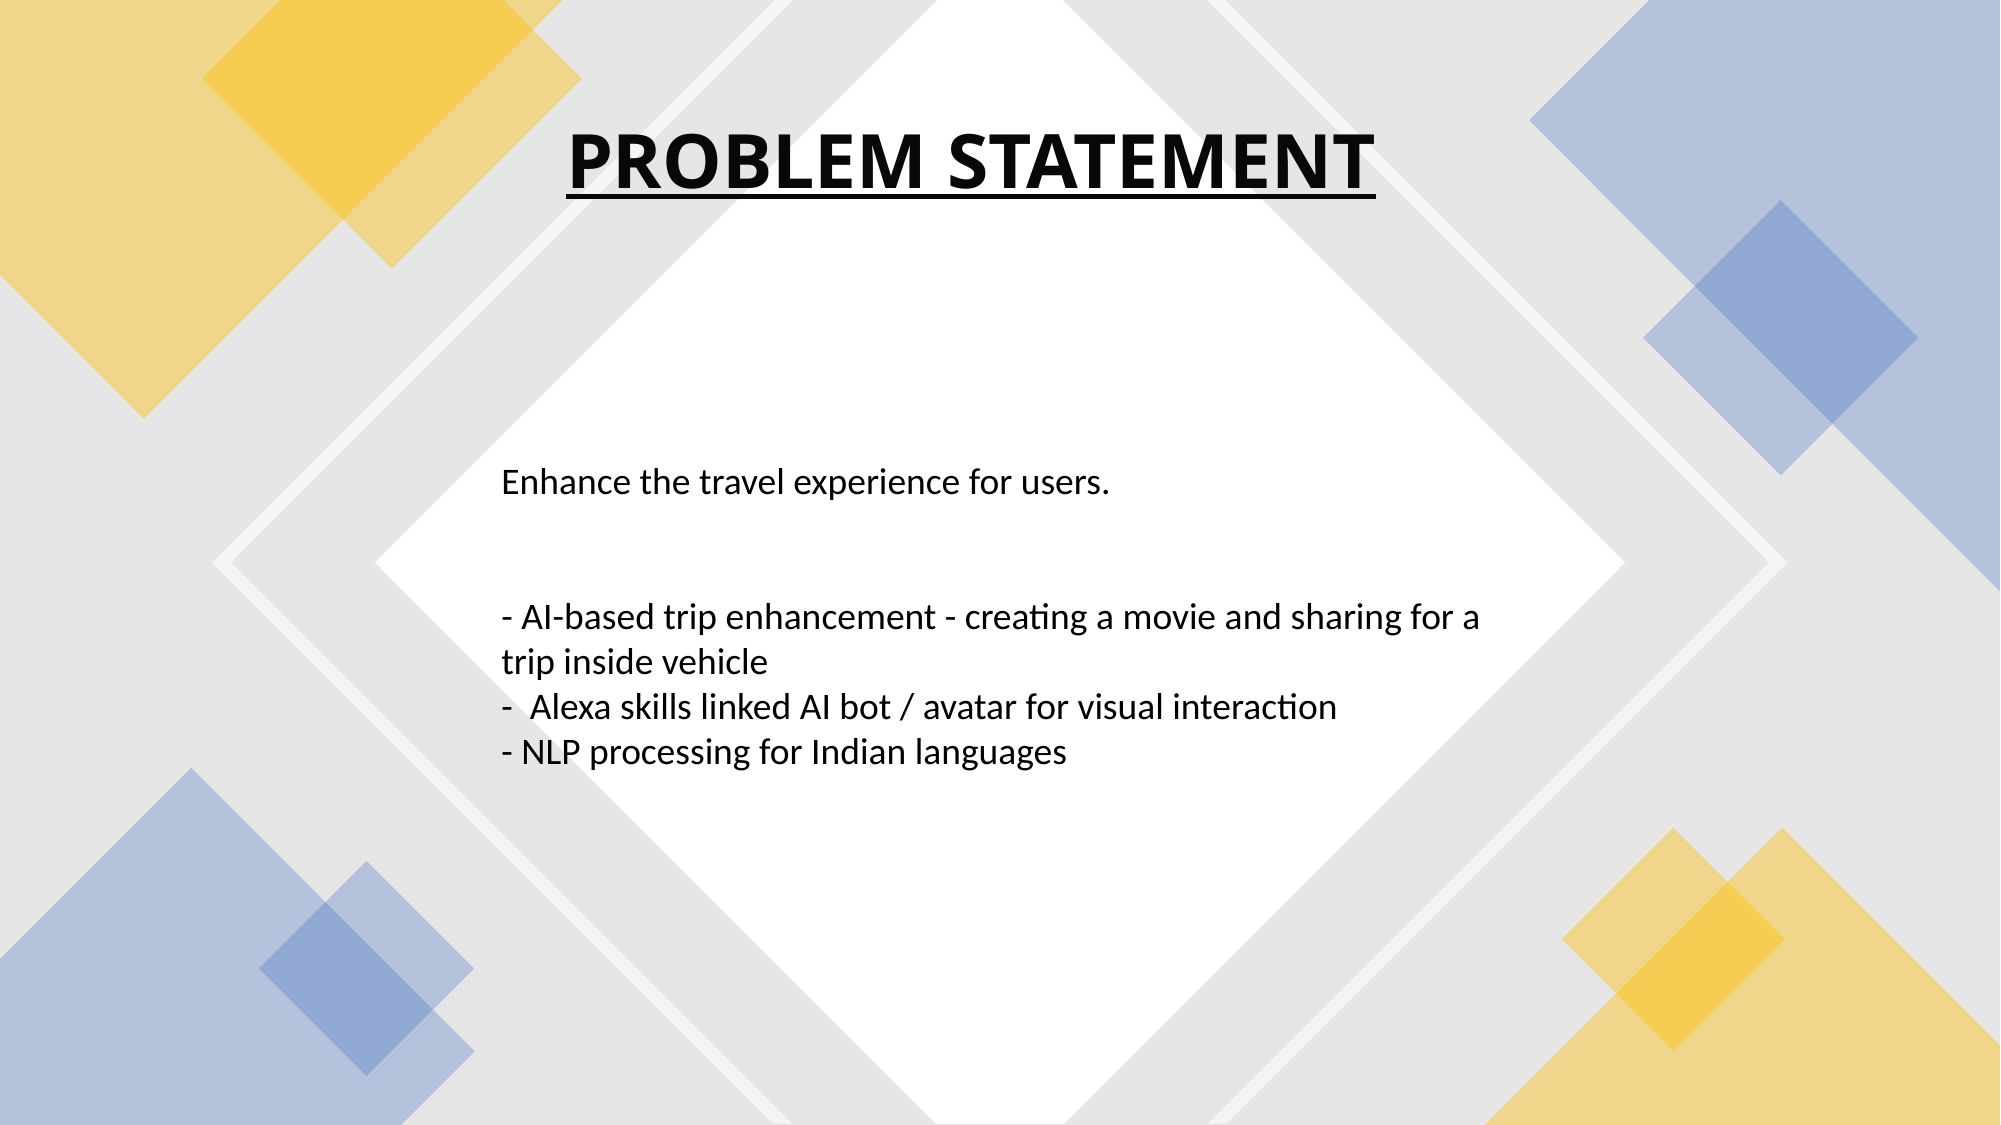

# PROBLEM STATEMENT
Enhance the travel experience for users.
- AI-based trip enhancement - creating a movie and sharing for a trip inside vehicle
-  Alexa skills linked AI bot / avatar for visual interaction
- NLP processing for Indian languages